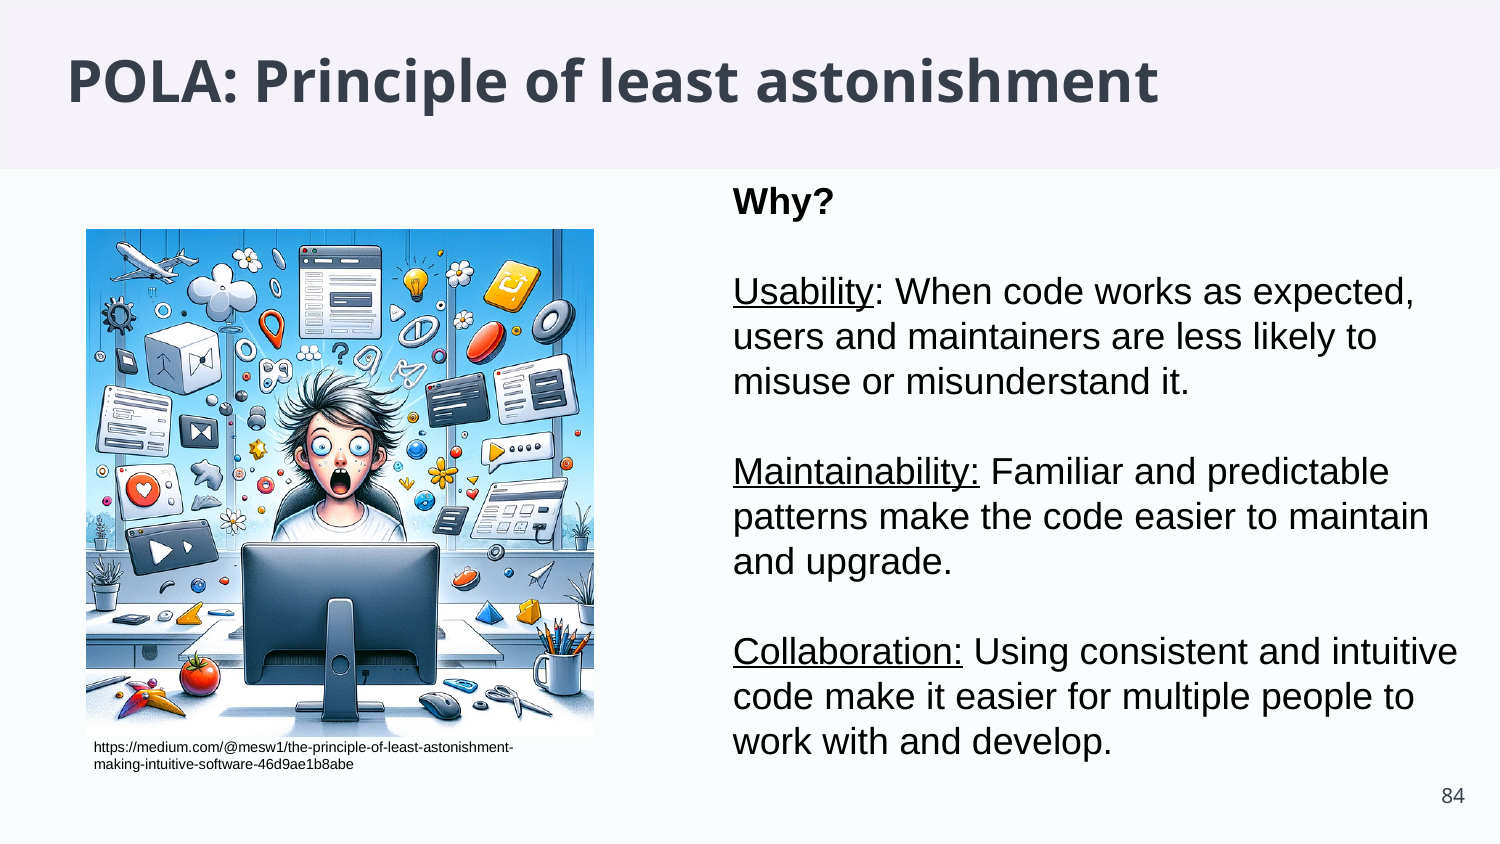

# POLA: Principle of least astonishment
Why?
Usability: When code works as expected, users and maintainers are less likely to misuse or misunderstand it.
Maintainability: Familiar and predictable patterns make the code easier to maintain and upgrade.
Collaboration: Using consistent and intuitive code make it easier for multiple people to work with and develop.
https://medium.com/@mesw1/the-principle-of-least-astonishment-making-intuitive-software-46d9ae1b8abe